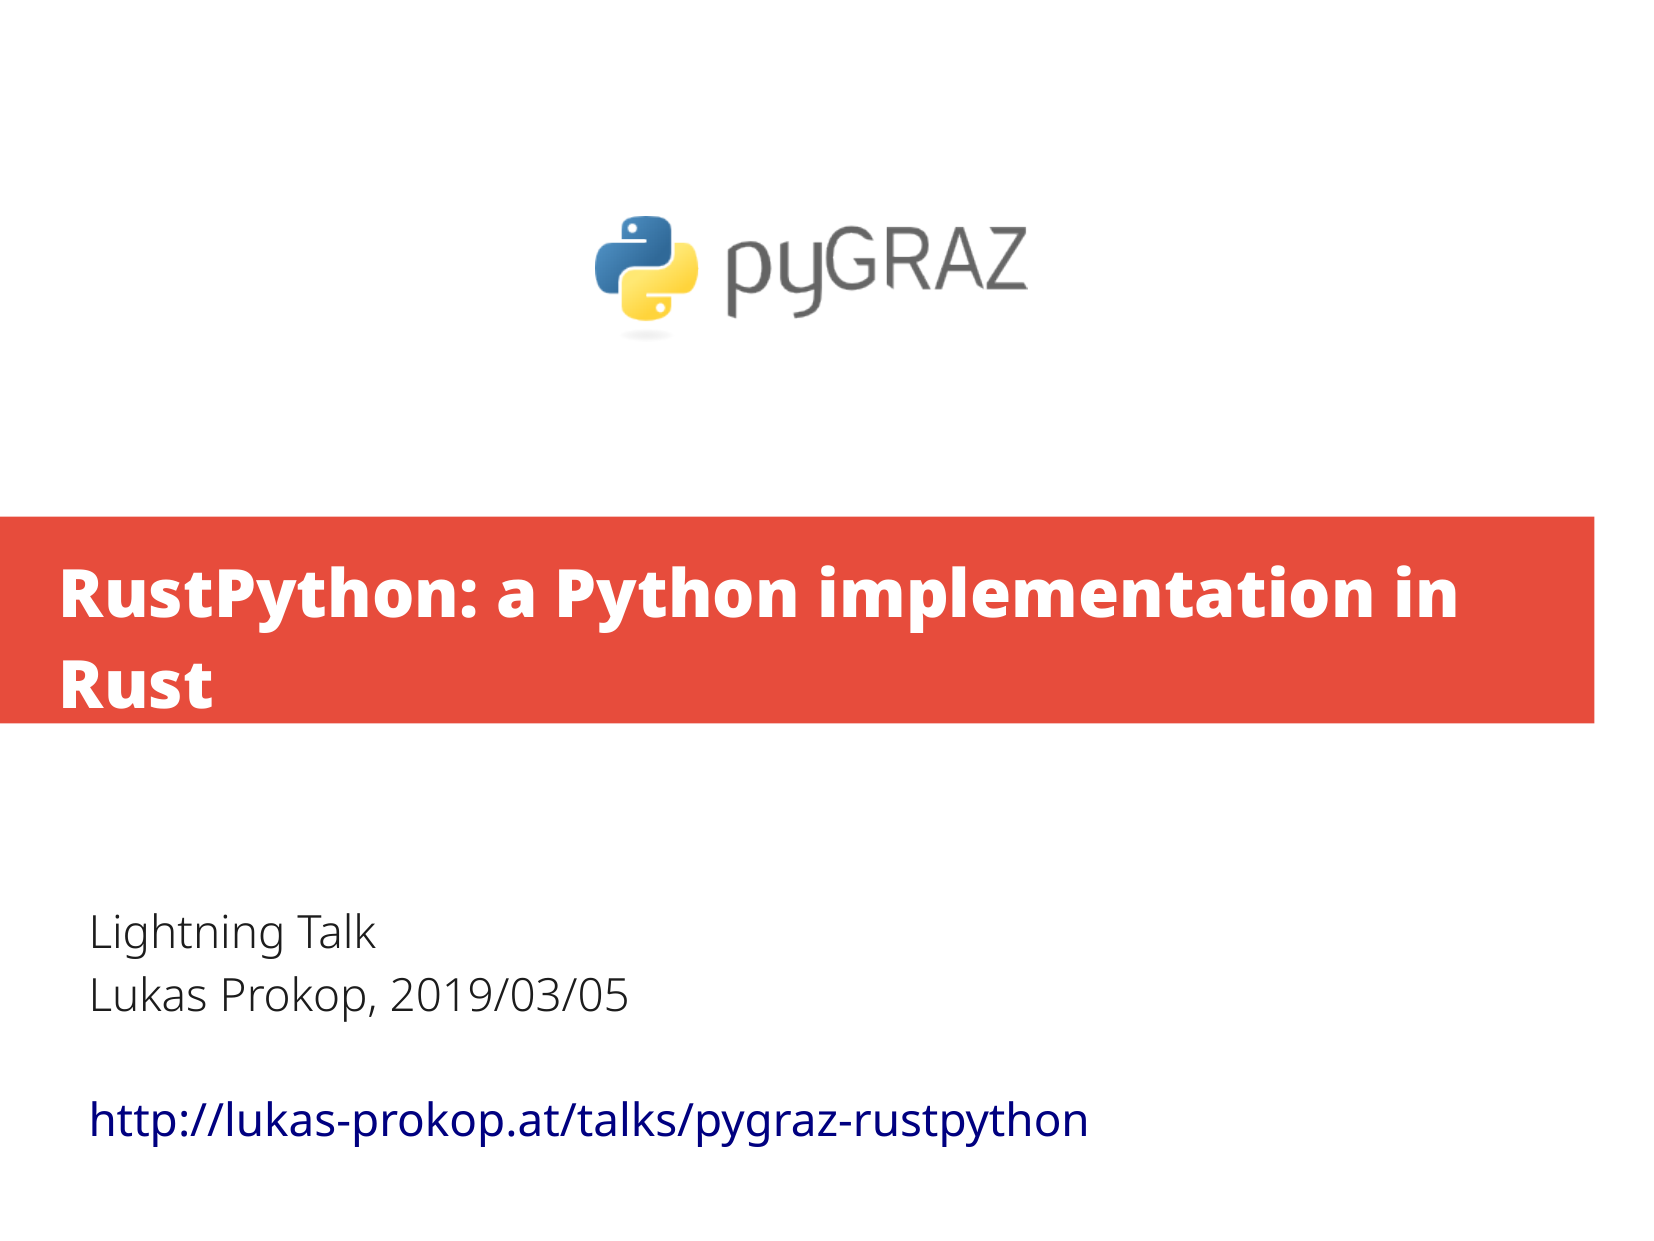

# RustPython: a Python implementation in Rust
Lightning Talk
Lukas Prokop, 2019/03/05
http://lukas-prokop.at/talks/pygraz-rustpython